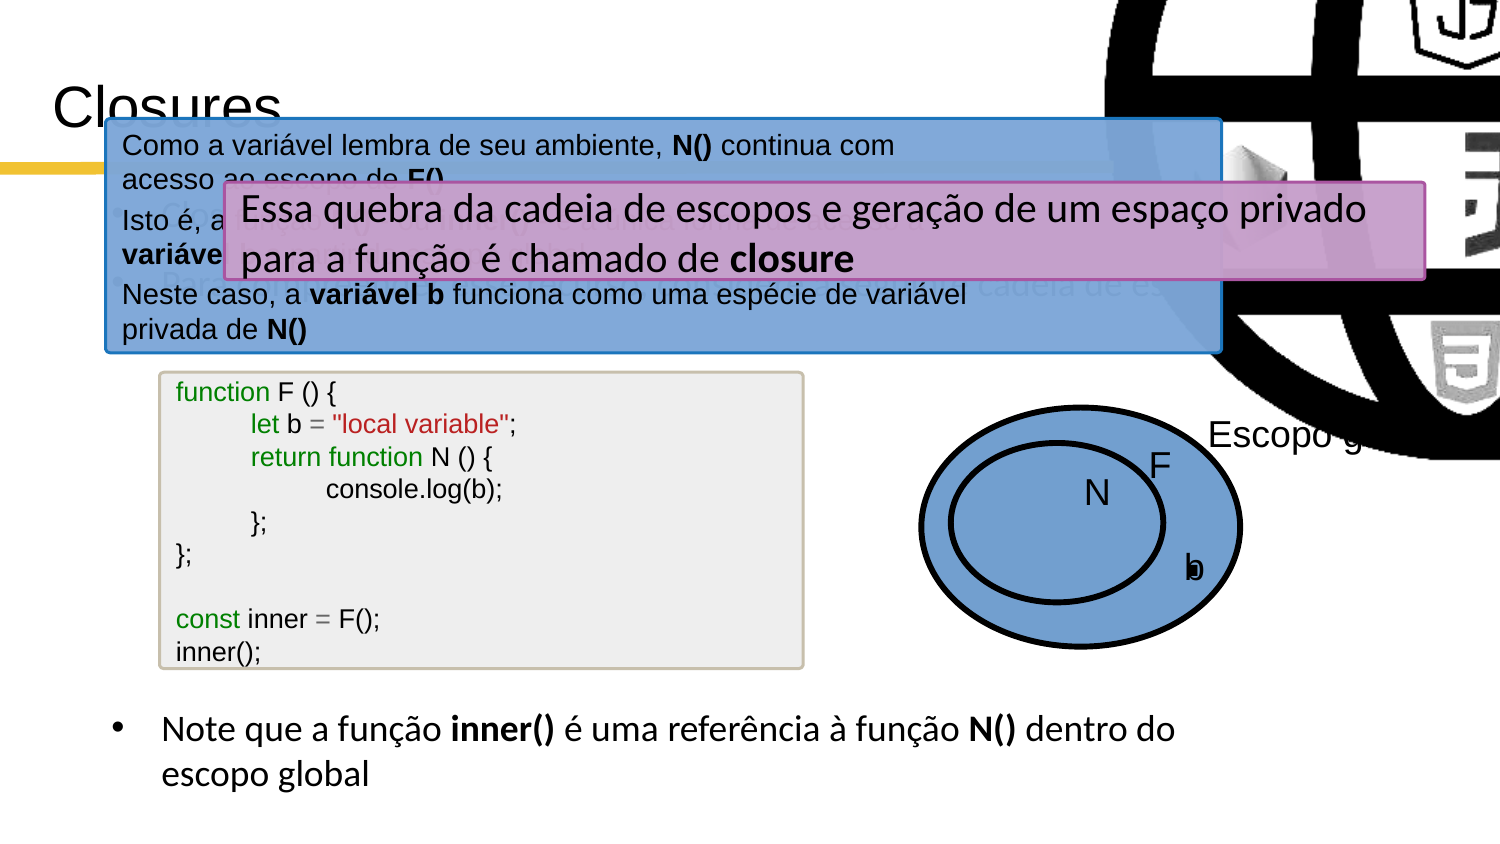

Closures
Como a variável lembra de seu ambiente, N() continua com
acesso ao escopo de F()
Isto é, a função N() - ou inner() - é a única forma de acesso à
variável b a partir do escopo global
Neste caso, a variável b funciona como uma espécie de variável
privada de N()
Closure é um dos recursos mais fundamentais do JavaScript
Para compreender esse recurso, considere a seguinte cadeia de escopos:
Essa quebra da cadeia de escopos e geração de um espaço privado
para a função é chamado de closure
function F () {
	let b = "local variable";
	return function N () {
		console.log(b);
	};
};
const inner = F();
inner();
Escopo global
F
N
.
b
Note que a função inner() é uma referência à função N() dentro do escopo global